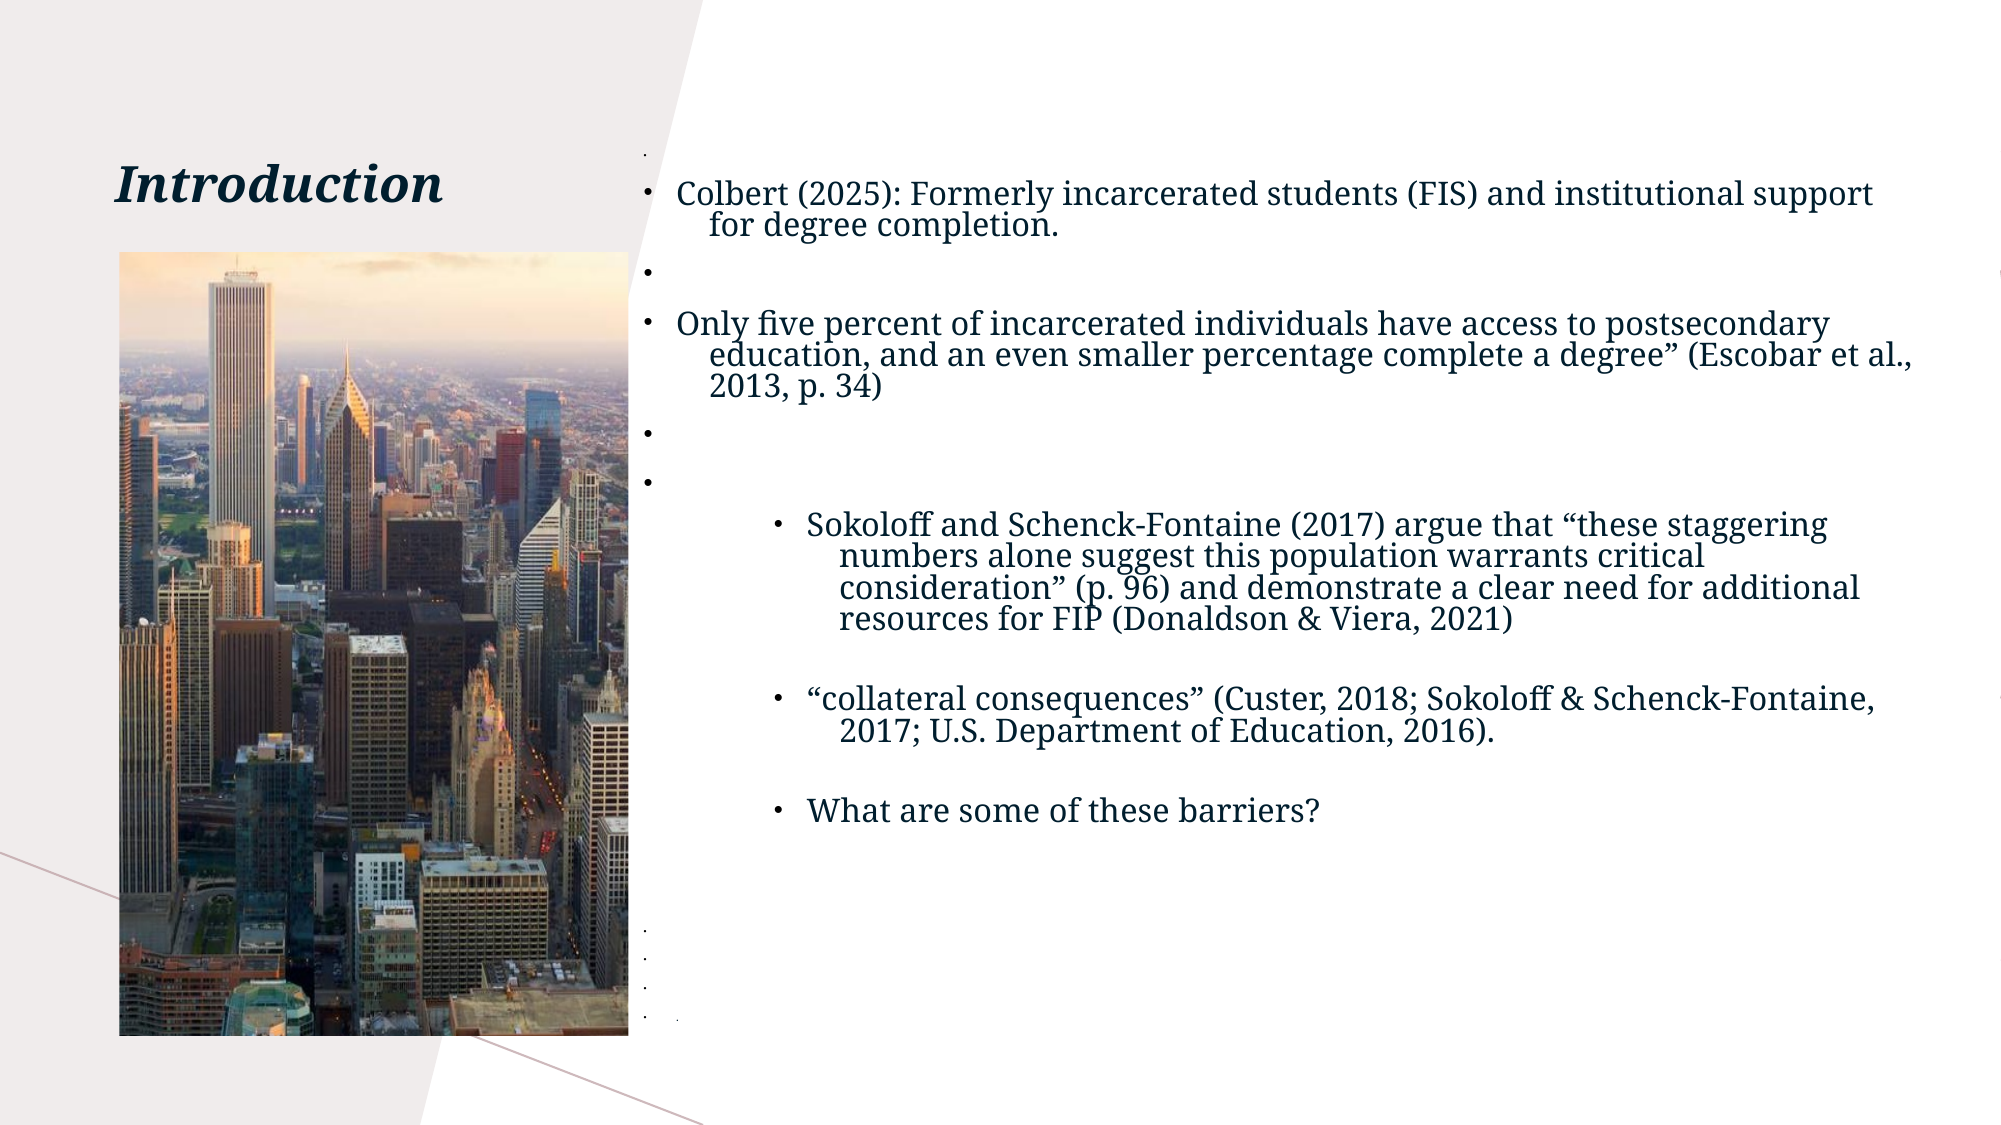

Colbert (2025): Formerly incarcerated students (FIS) and institutional support for degree completion.
Only five percent of incarcerated individuals have access to postsecondary education, and an even smaller percentage complete a degree” (Escobar et al., 2013, p. 34)
Sokoloff and Schenck-Fontaine (2017) argue that “these staggering numbers alone suggest this population warrants critical consideration” (p. 96) and demonstrate a clear need for additional resources for FIP (Donaldson & Viera, 2021)
“collateral consequences” (Custer, 2018; Sokoloff & Schenck-Fontaine, 2017; U.S. Department of Education, 2016).
What are some of these barriers?
.
# Introduction